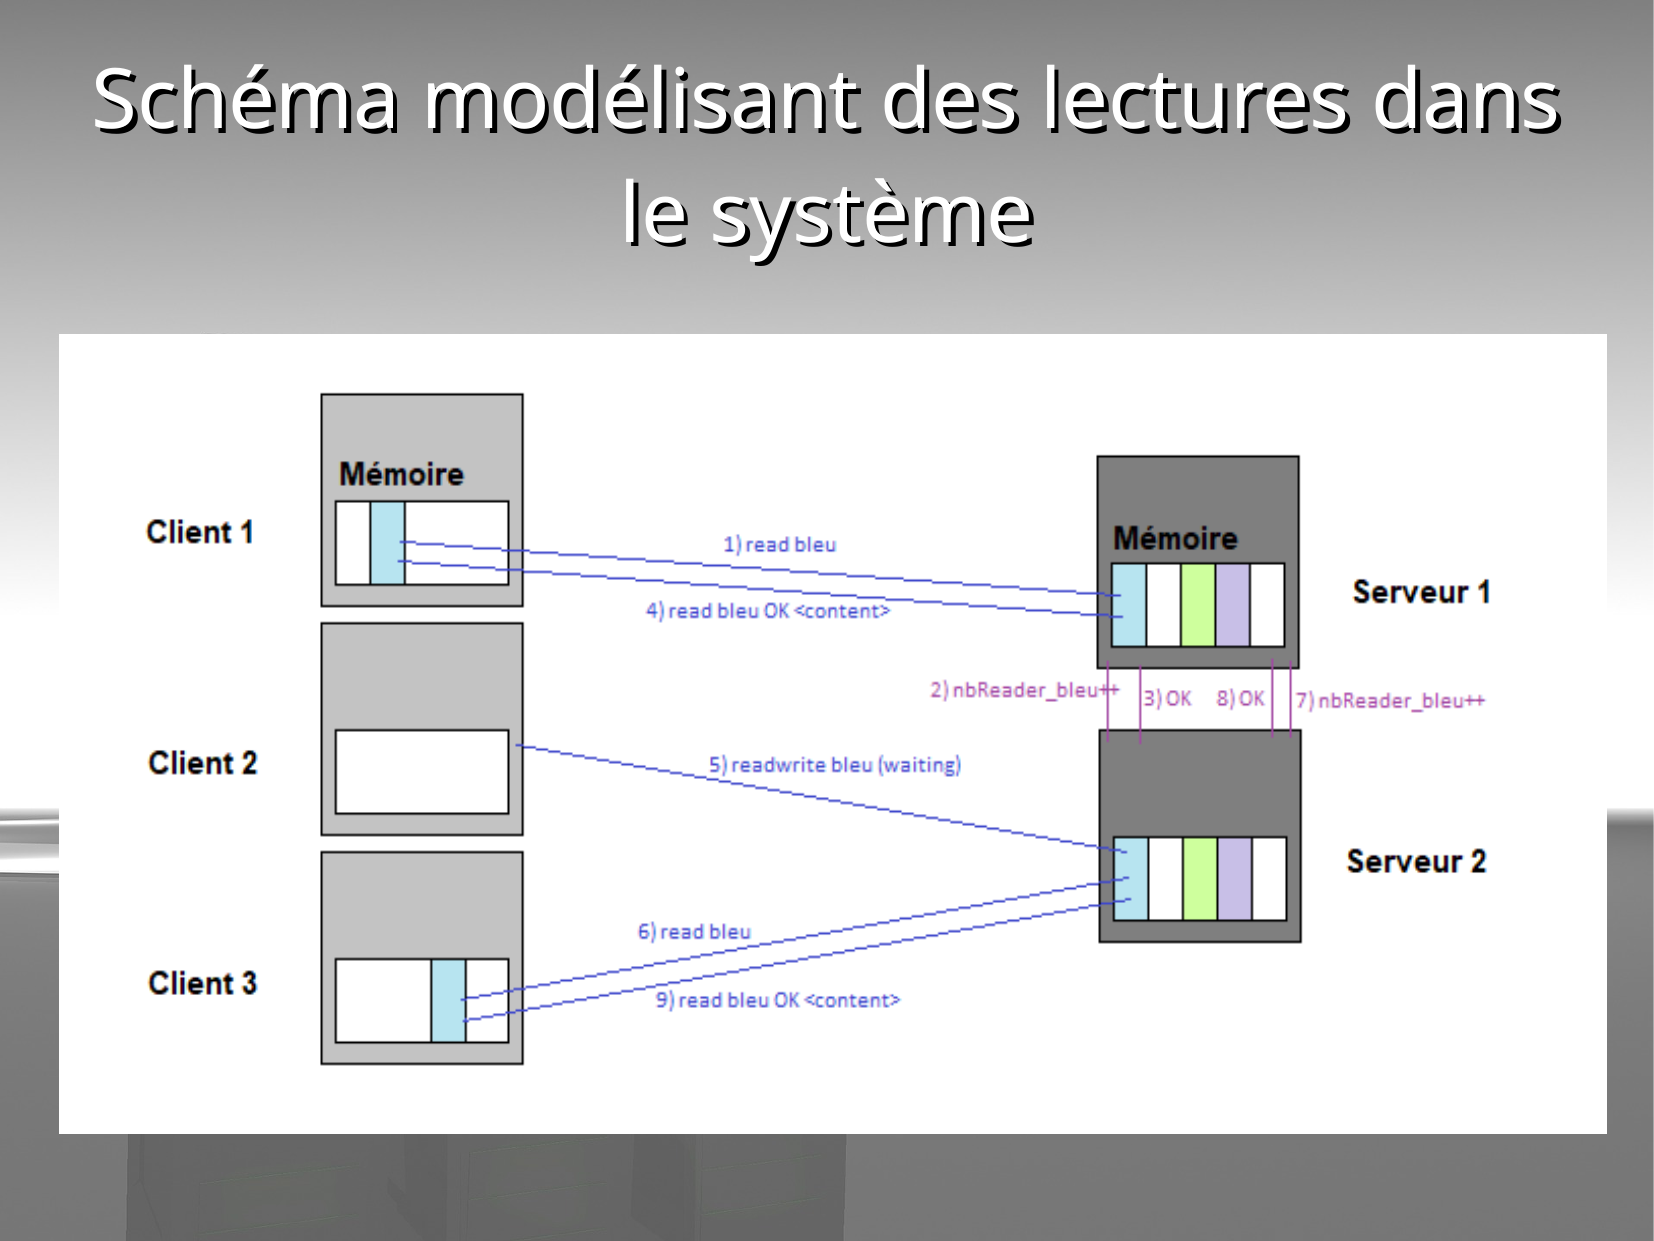

# Schéma modélisant des lectures dans le système